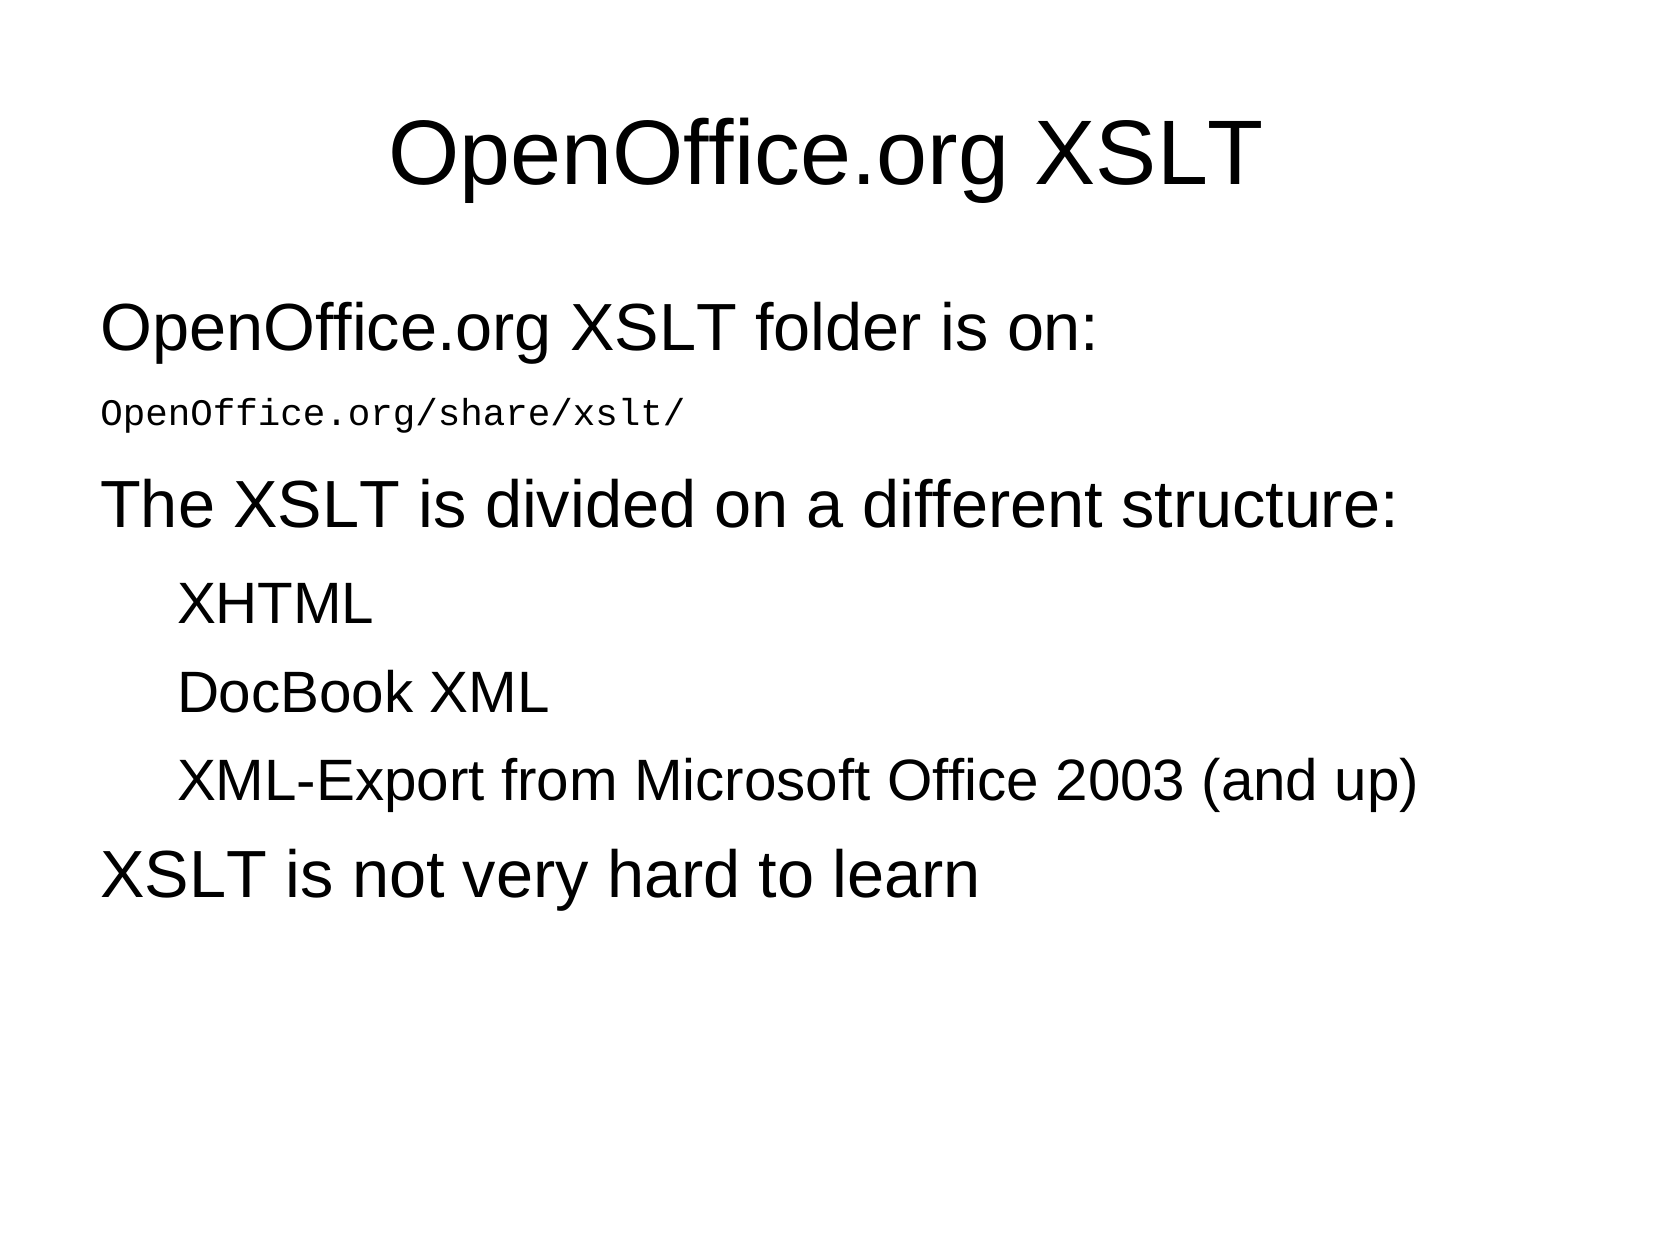

# OpenOffice.org XSLT
OpenOffice.org XSLT folder is on:
OpenOffice.org/share/xslt/
The XSLT is divided on a different structure:
XHTML
DocBook XML
XML-Export from Microsoft Office 2003 (and up)
XSLT is not very hard to learn